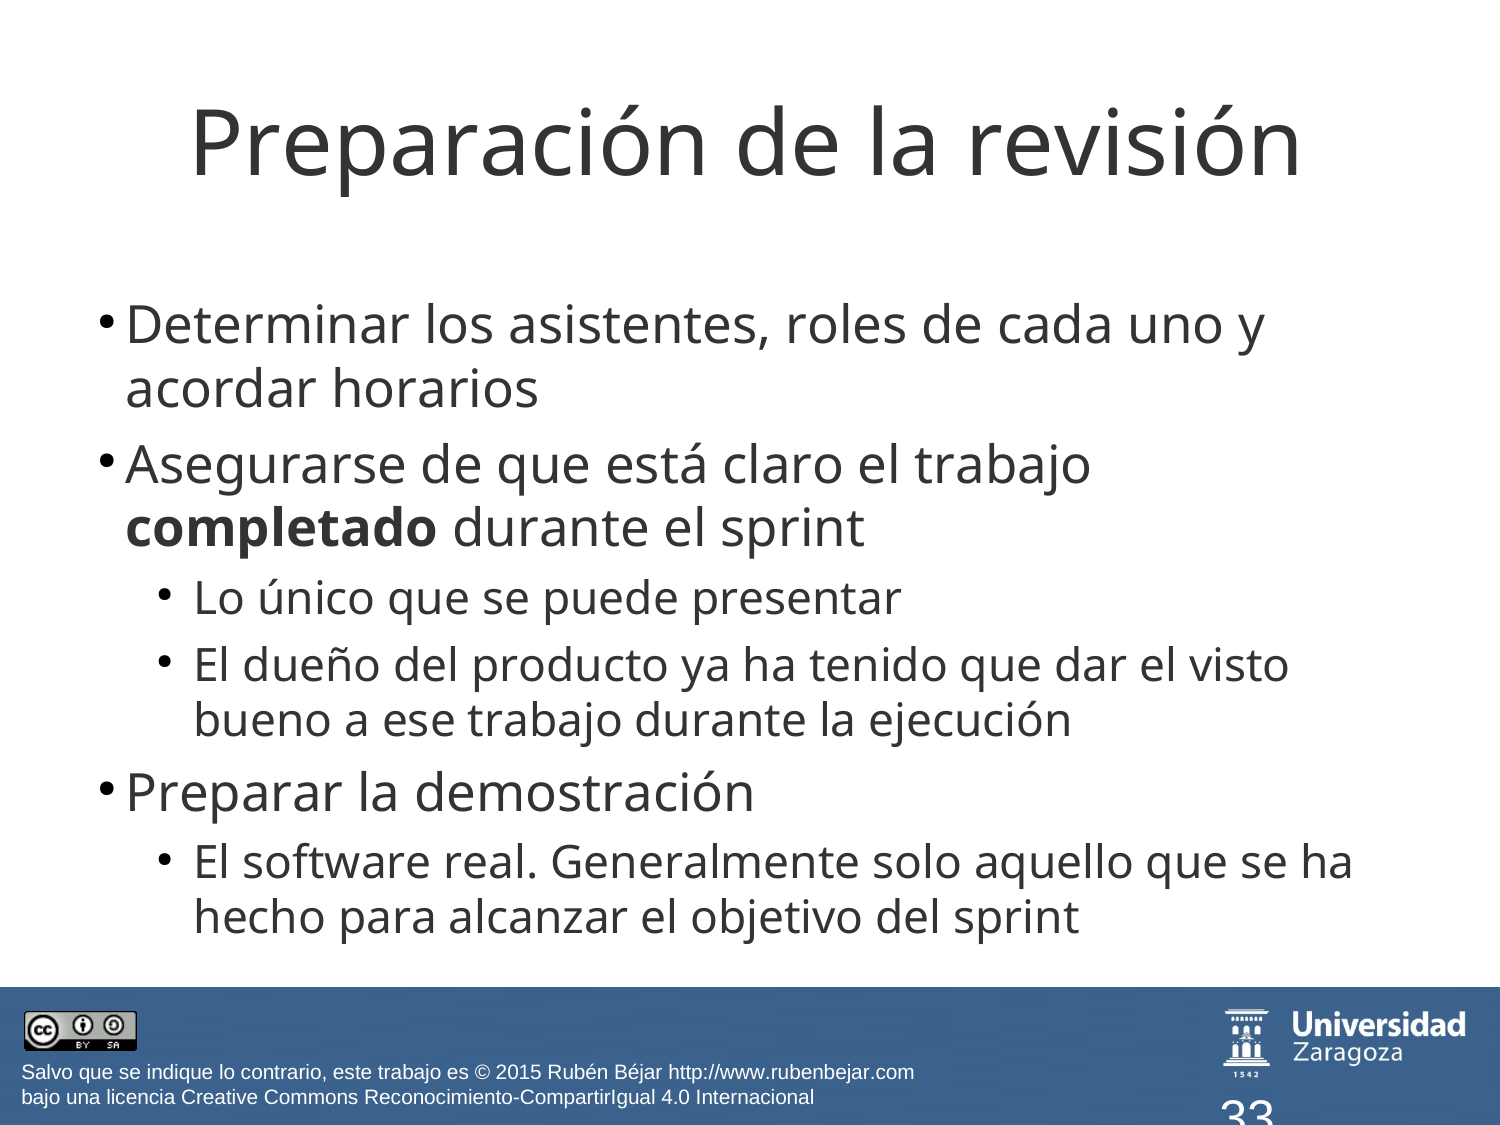

# Preparación de la revisión
Determinar los asistentes, roles de cada uno y acordar horarios
Asegurarse de que está claro el trabajo completado durante el sprint
Lo único que se puede presentar
El dueño del producto ya ha tenido que dar el visto bueno a ese trabajo durante la ejecución
Preparar la demostración
El software real. Generalmente solo aquello que se ha hecho para alcanzar el objetivo del sprint